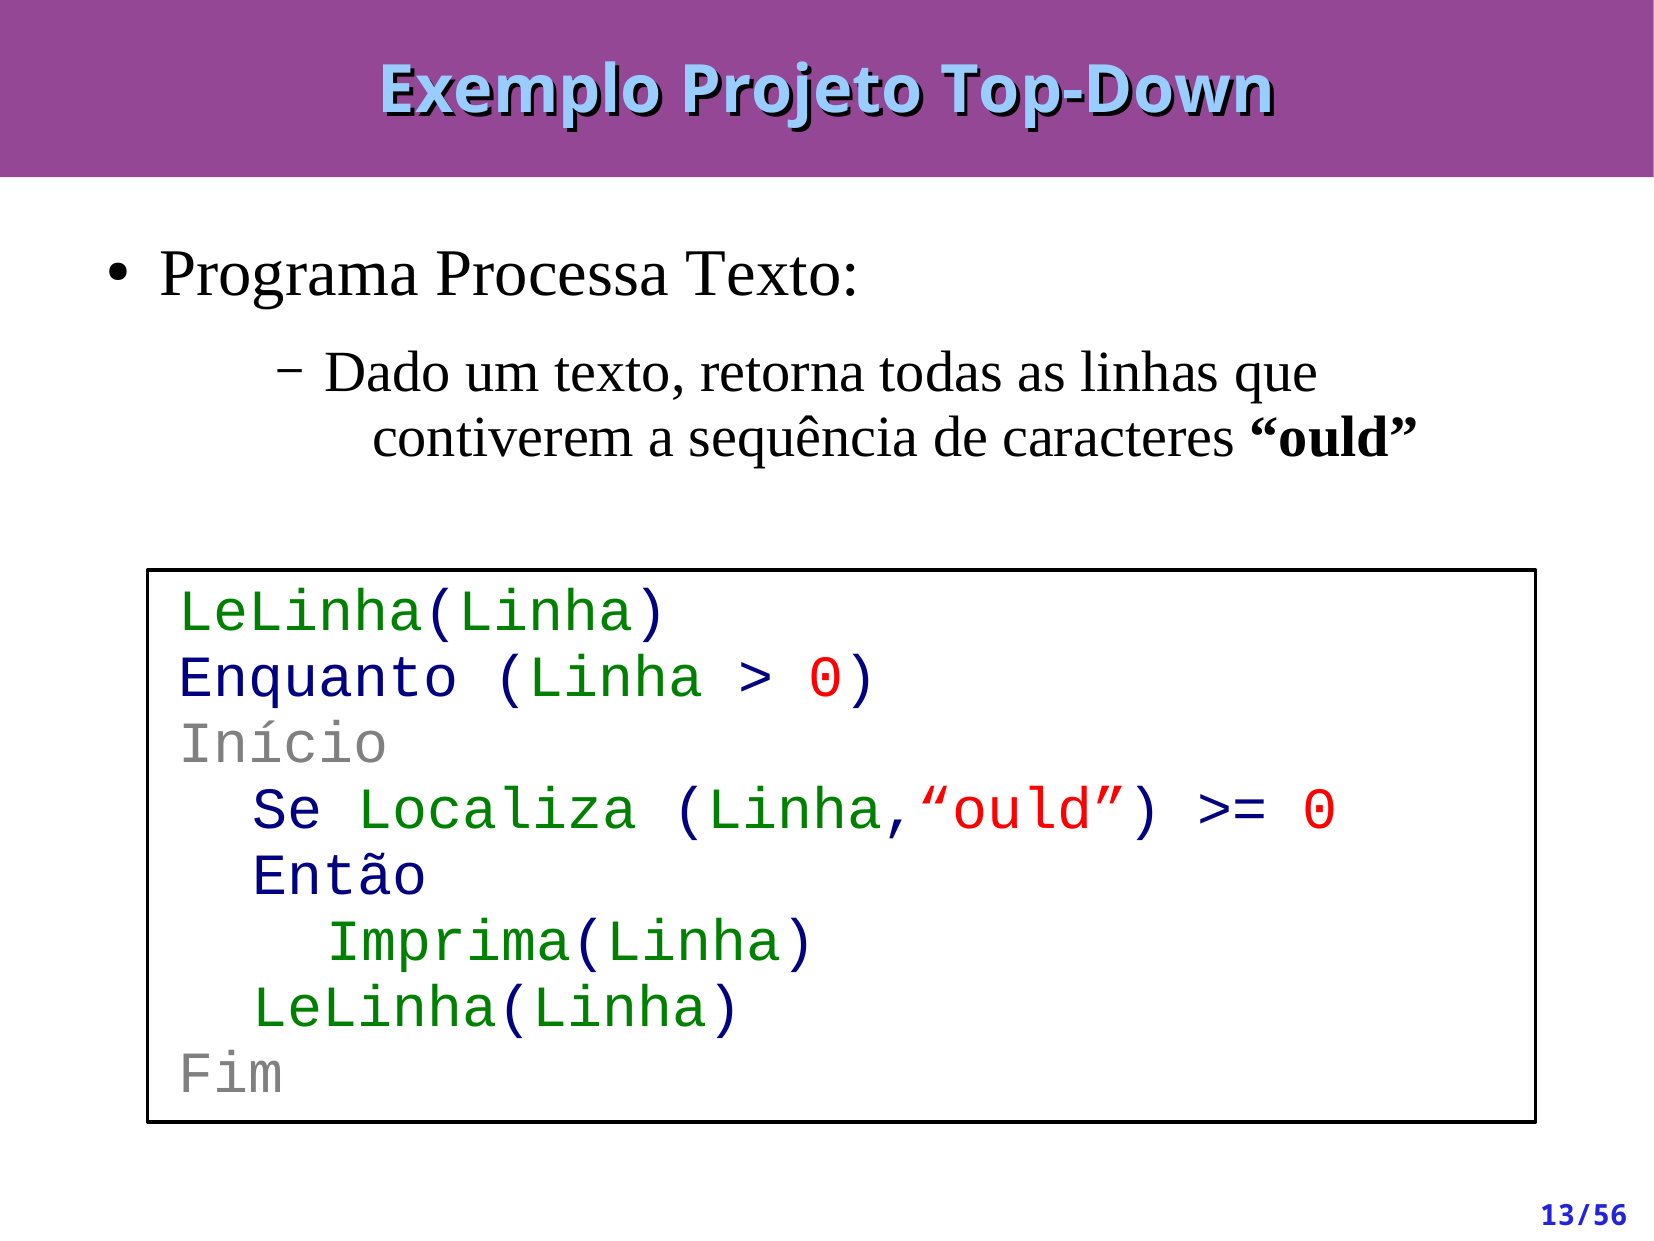

# Exemplo Projeto Top-Down
Programa Processa Texto:
Dado um texto, retorna todas as linhas que contiverem a sequência de caracteres “ould”
LeLinha(Linha)
Enquanto (Linha > 0)
Início
	Se Localiza (Linha,“ould”) >= 0
	Então
		Imprima(Linha)
	LeLinha(Linha)
Fim
13